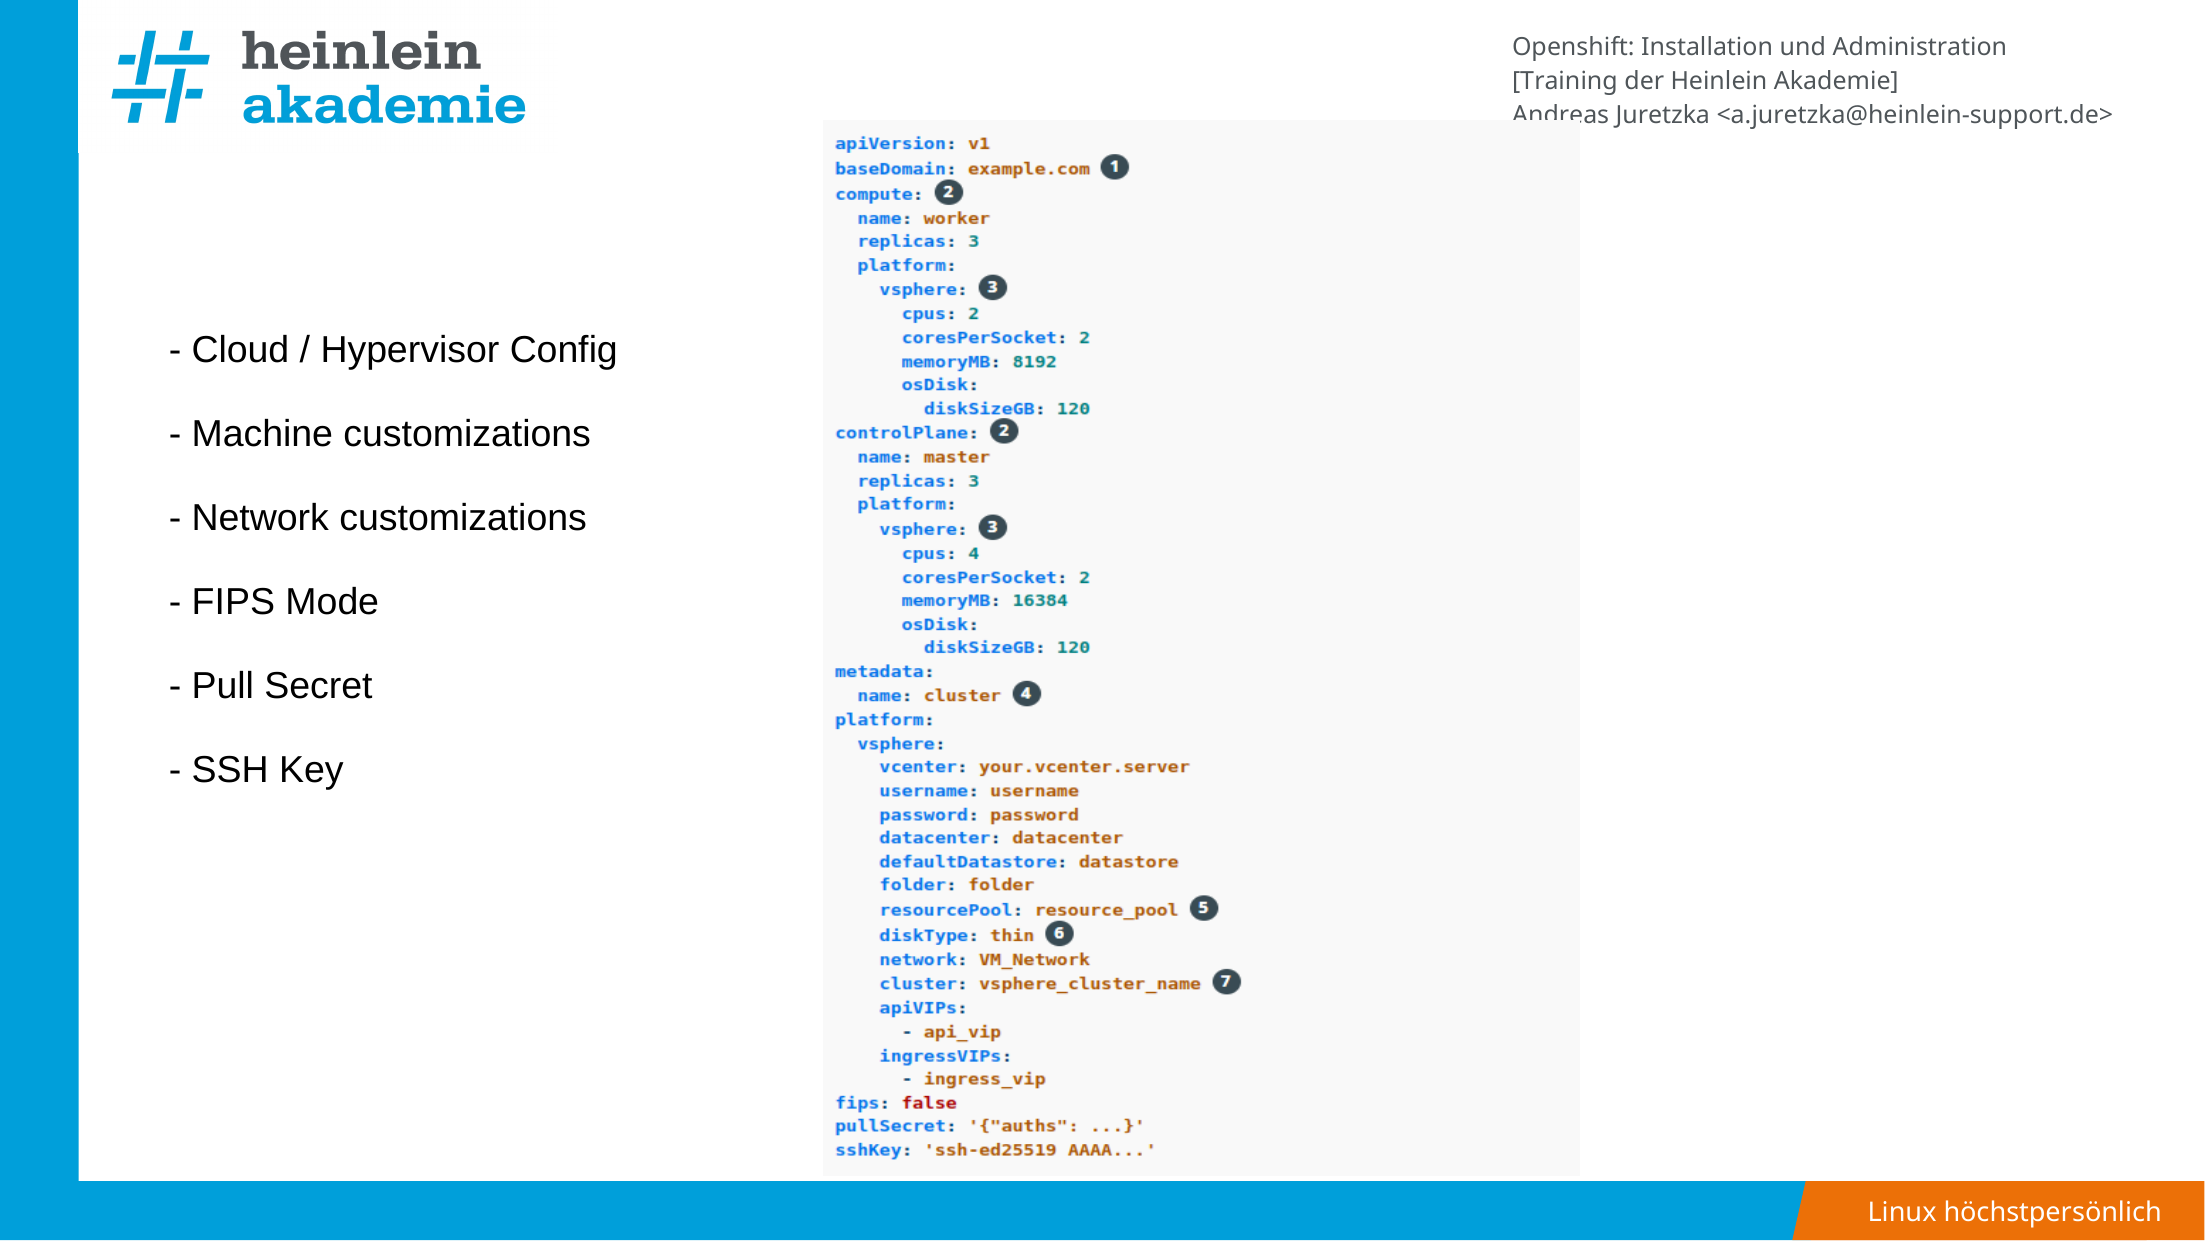

- Cloud / Hypervisor Config
- Machine customizations
- Network customizations
- FIPS Mode
- Pull Secret
- SSH Key